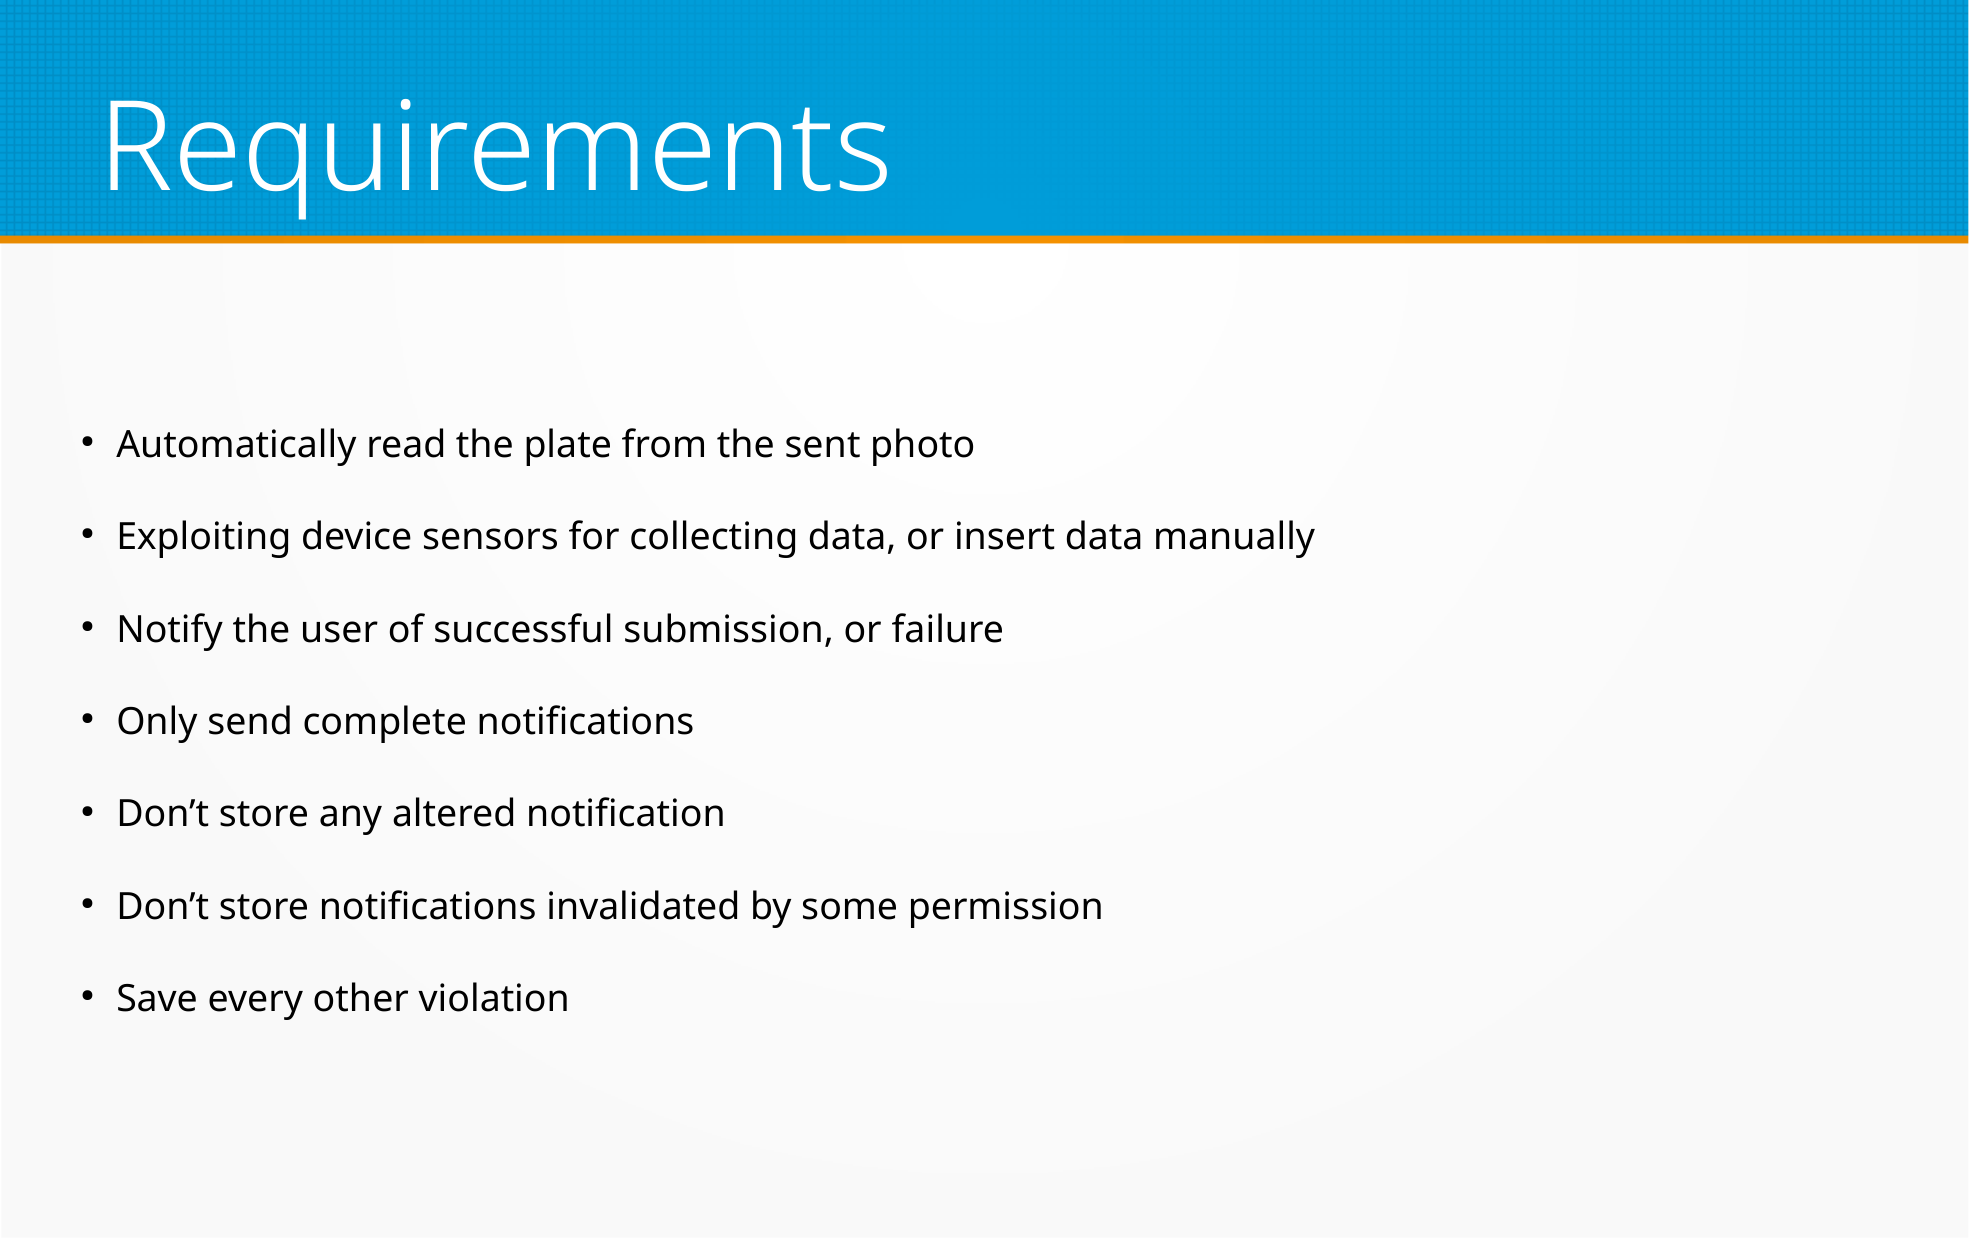

# Requirements
Automatically read the plate from the sent photo
Exploiting device sensors for collecting data, or insert data manually
Notify the user of successful submission, or failure
Only send complete notifications
Don’t store any altered notification
Don’t store notifications invalidated by some permission
Save every other violation